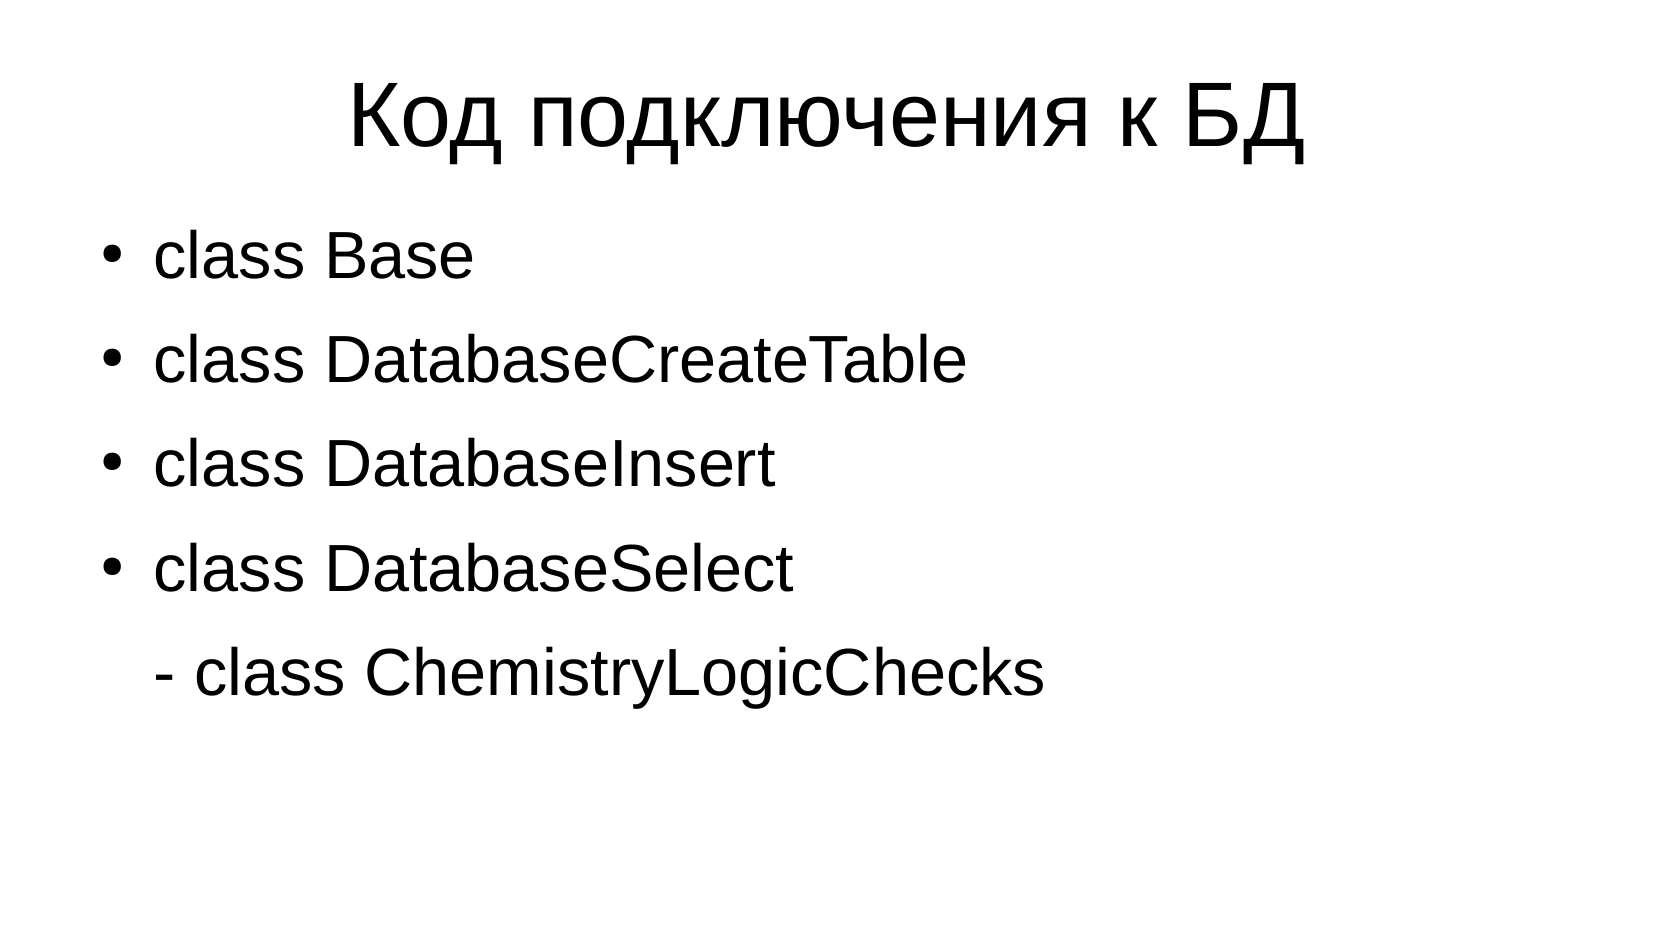

# Код подключения к БД
class Base
class DatabaseCreateTable
class DatabaseInsert
class DatabaseSelect
- class ChemistryLogicChecks